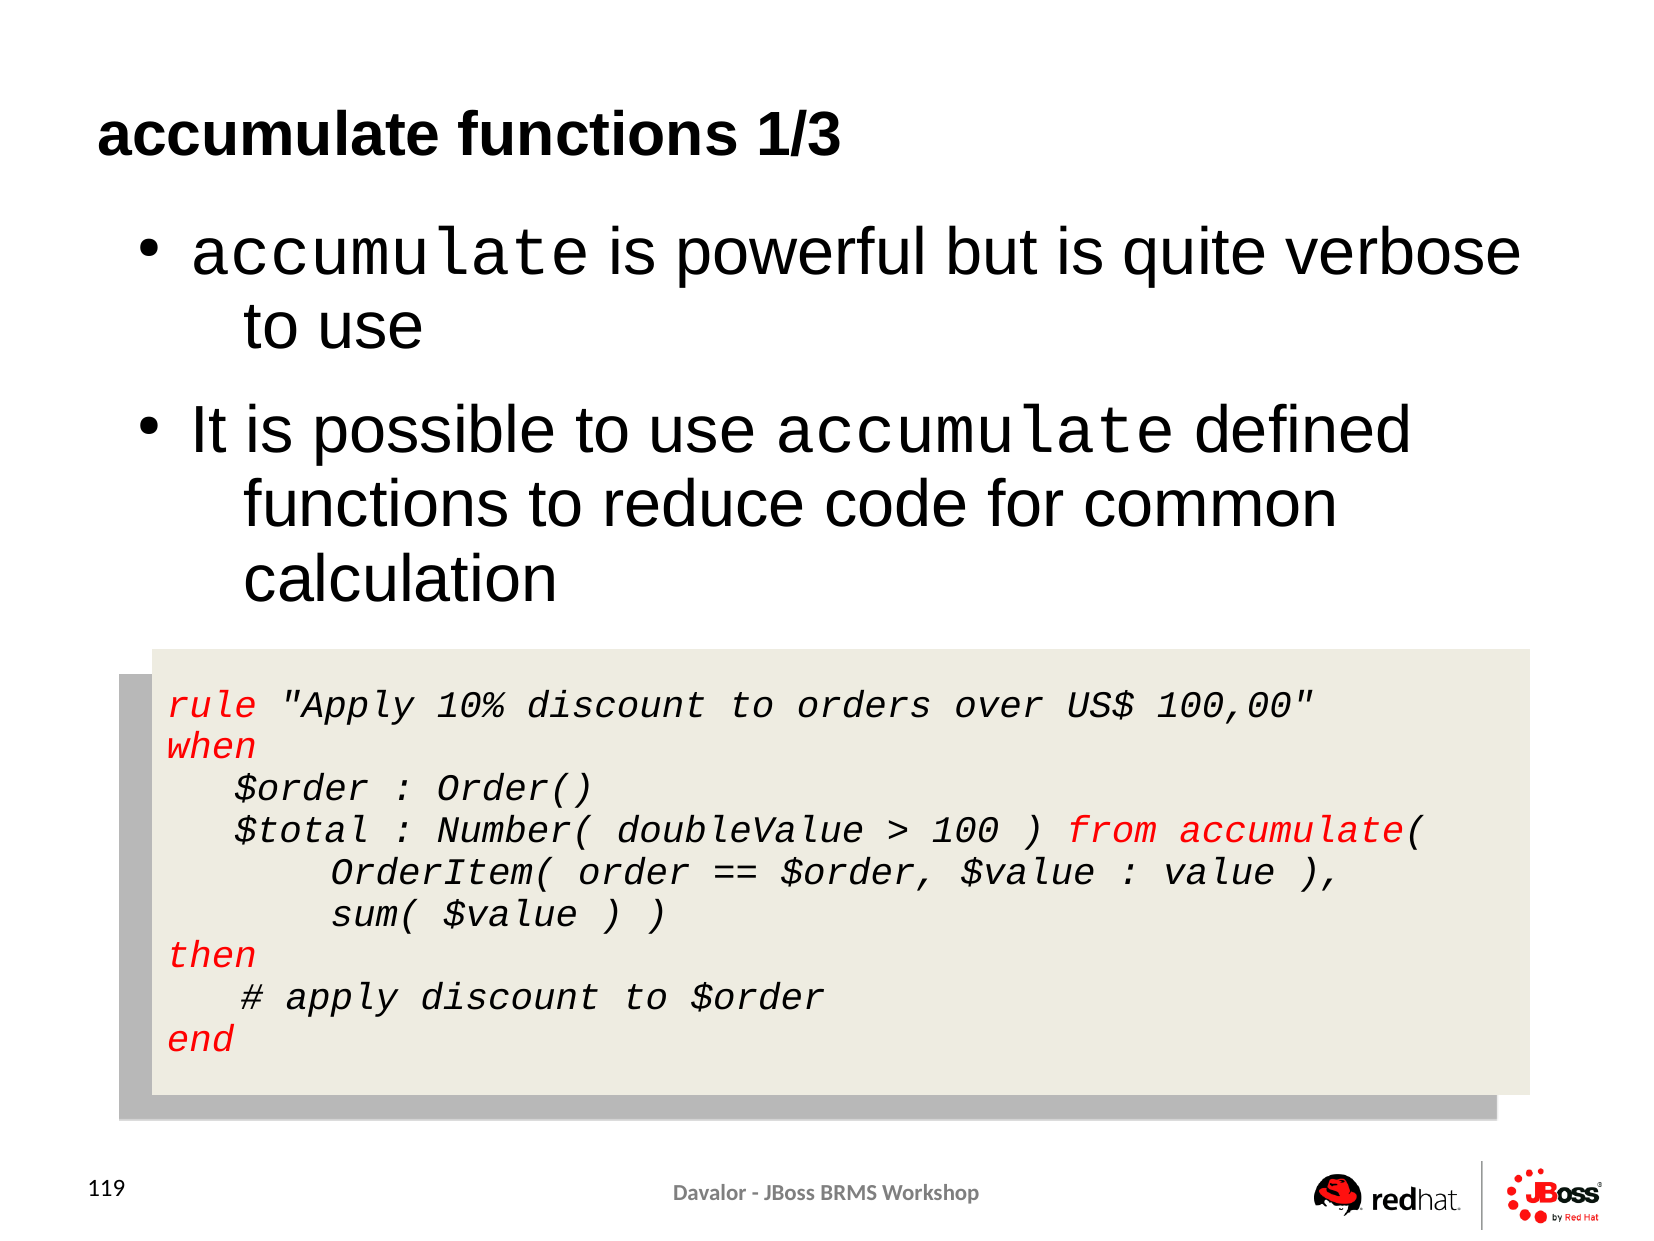

# accumulate functions 1/3
accumulate is powerful but is quite verbose to use
It is possible to use accumulate defined functions to reduce code for common calculation
rule "Apply 10% discount to orders over US$ 100,00"
when
 $order : Order()
 $total : Number( doubleValue > 100 ) from accumulate(
	 OrderItem( order == $order, $value : value ),
	 sum( $value ) )
then
	# apply discount to $order
end